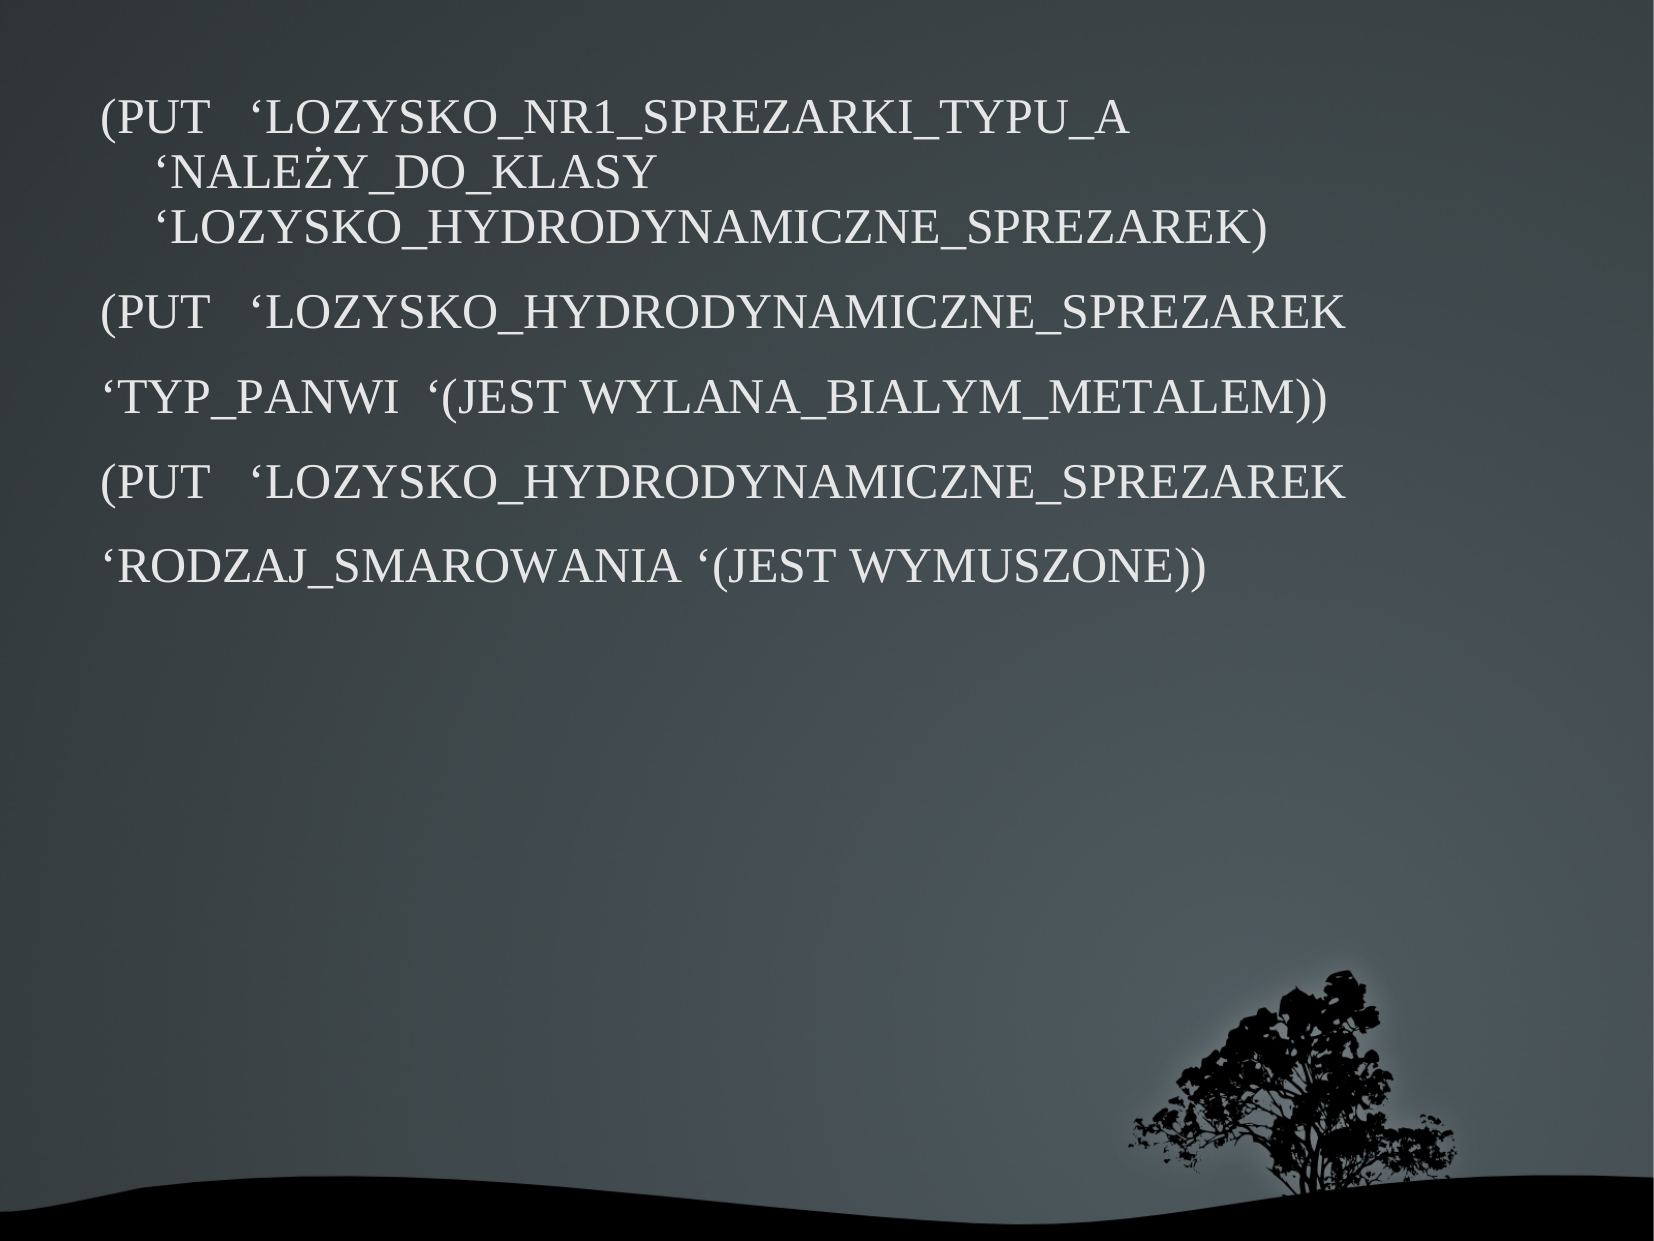

#
(PUT ‘LOZYSKO_NR1_SPREZARKI_TYPU_A ‘NALEŻY_DO_KLASY ‘LOZYSKO_HYDRODYNAMICZNE_SPREZAREK)
(PUT ‘LOZYSKO_HYDRODYNAMICZNE_SPREZAREK
‘TYP_PANWI ‘(JEST WYLANA_BIALYM_METALEM))
(PUT ‘LOZYSKO_HYDRODYNAMICZNE_SPREZAREK
‘RODZAJ_SMAROWANIA ‘(JEST WYMUSZONE))